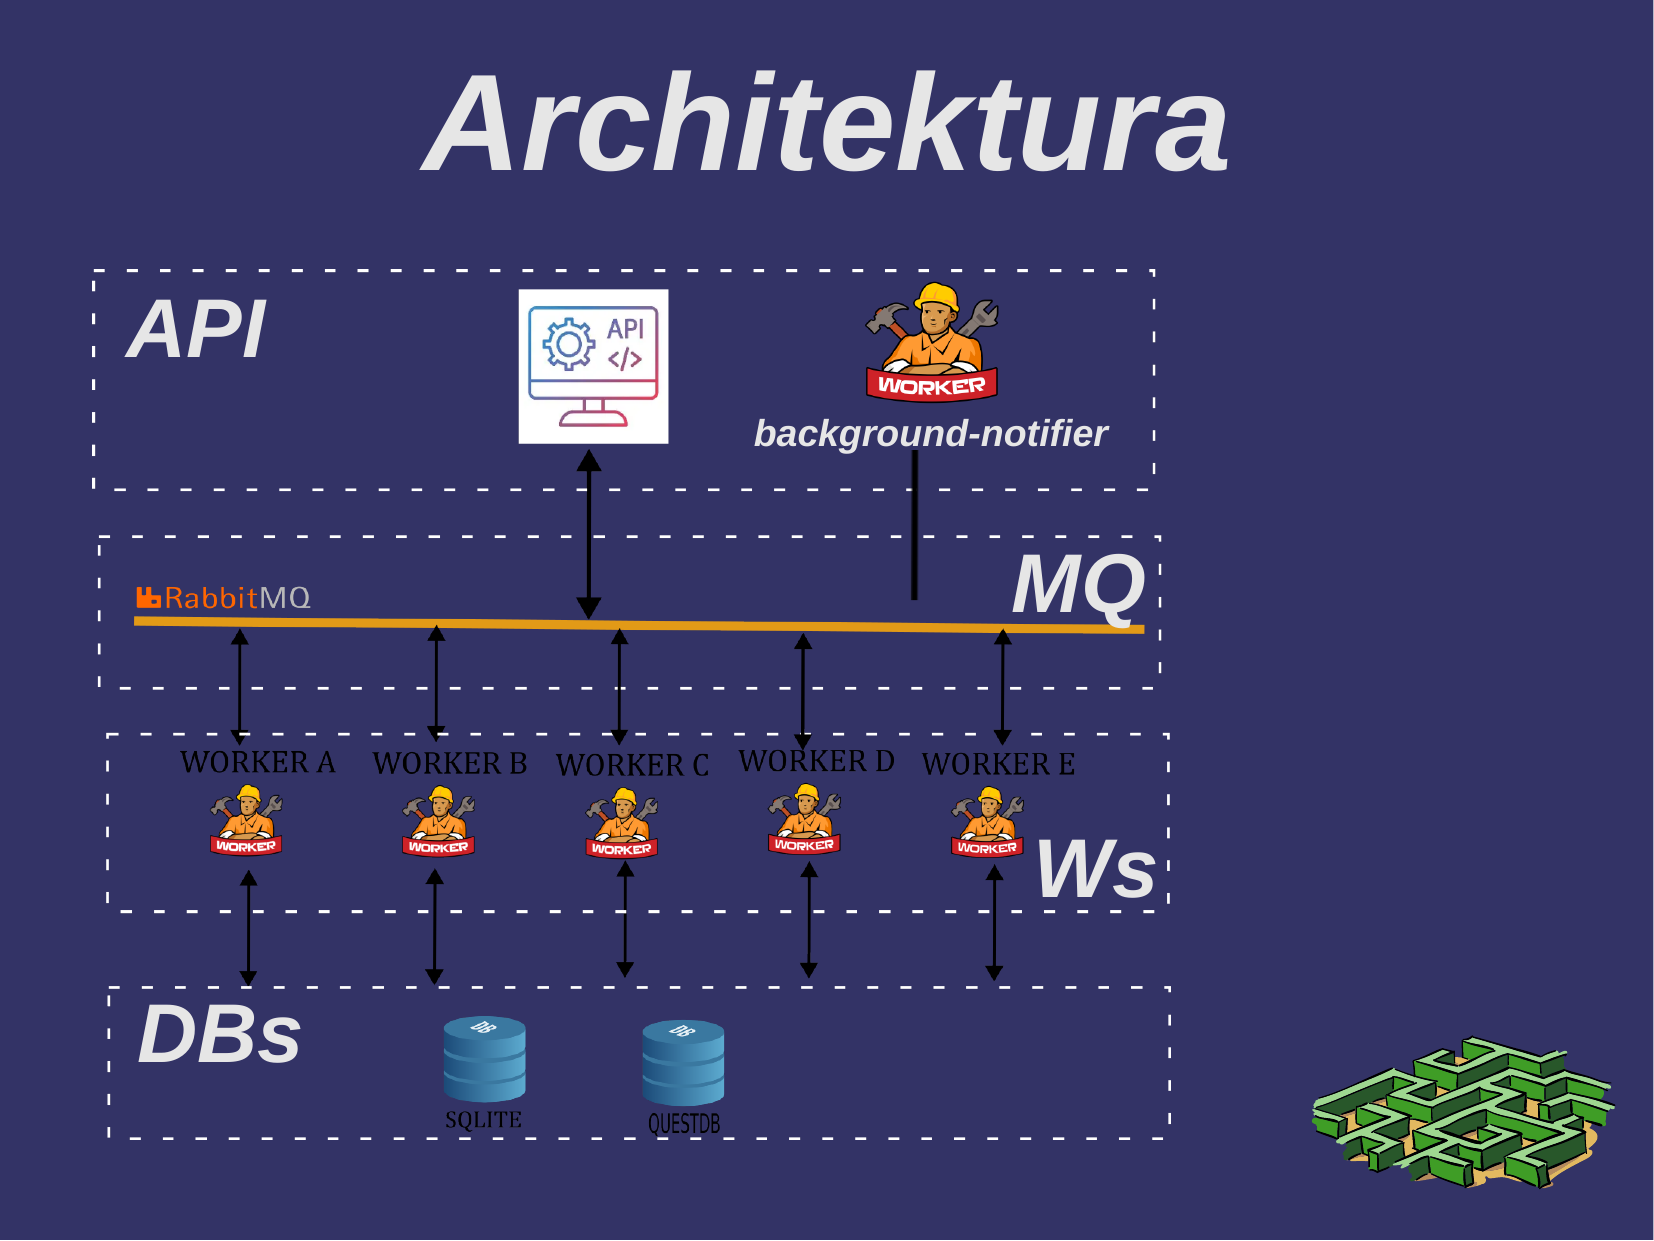

# Architektura
API
background-notifier
MQ
Ws
DBs